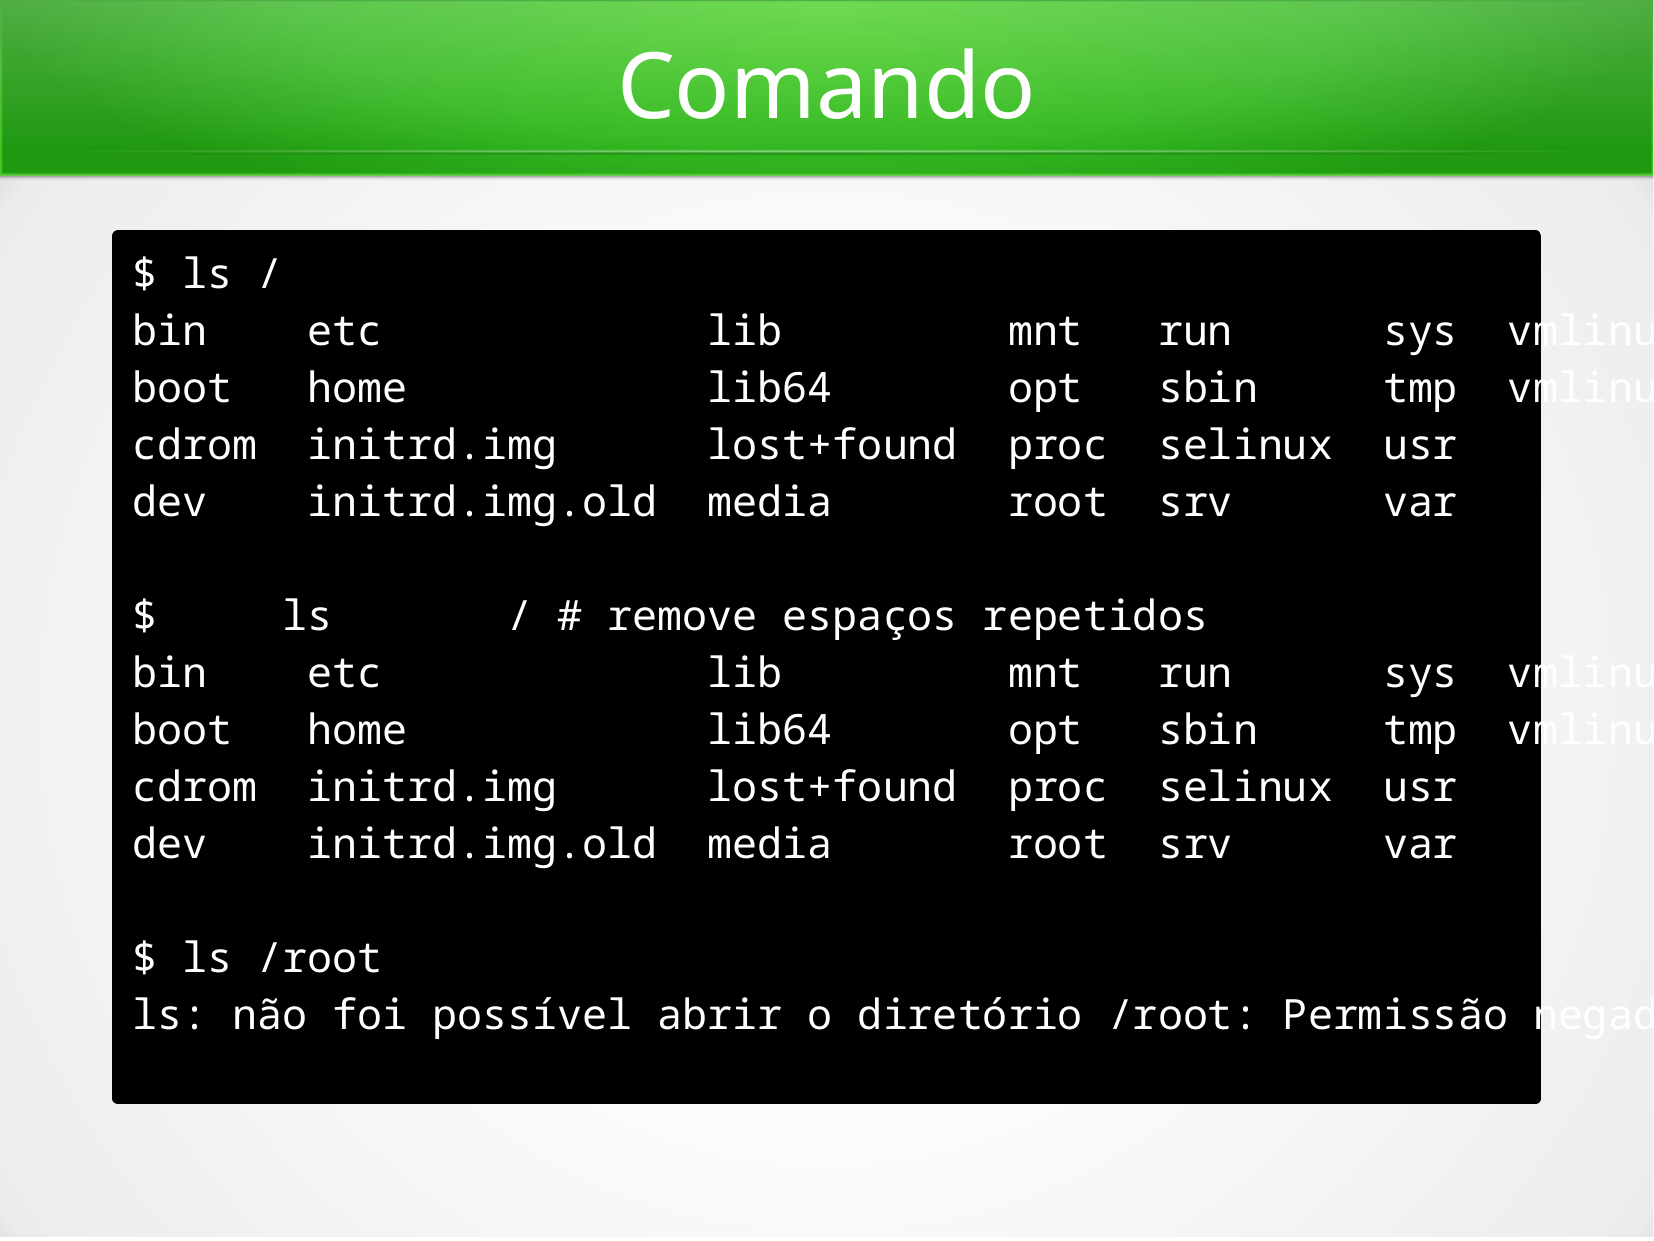

# Comando
$ ls /
bin etc lib mnt run sys vmlinuz
boot home lib64 opt sbin tmp vmlinuz.old
cdrom initrd.img lost+found proc selinux usr
dev initrd.img.old media root srv var
$ ls / # remove espaços repetidos
bin etc lib mnt run sys vmlinuz
boot home lib64 opt sbin tmp vmlinuz.old
cdrom initrd.img lost+found proc selinux usr
dev initrd.img.old media root srv var
$ ls /root
ls: não foi possível abrir o diretório /root: Permissão negada